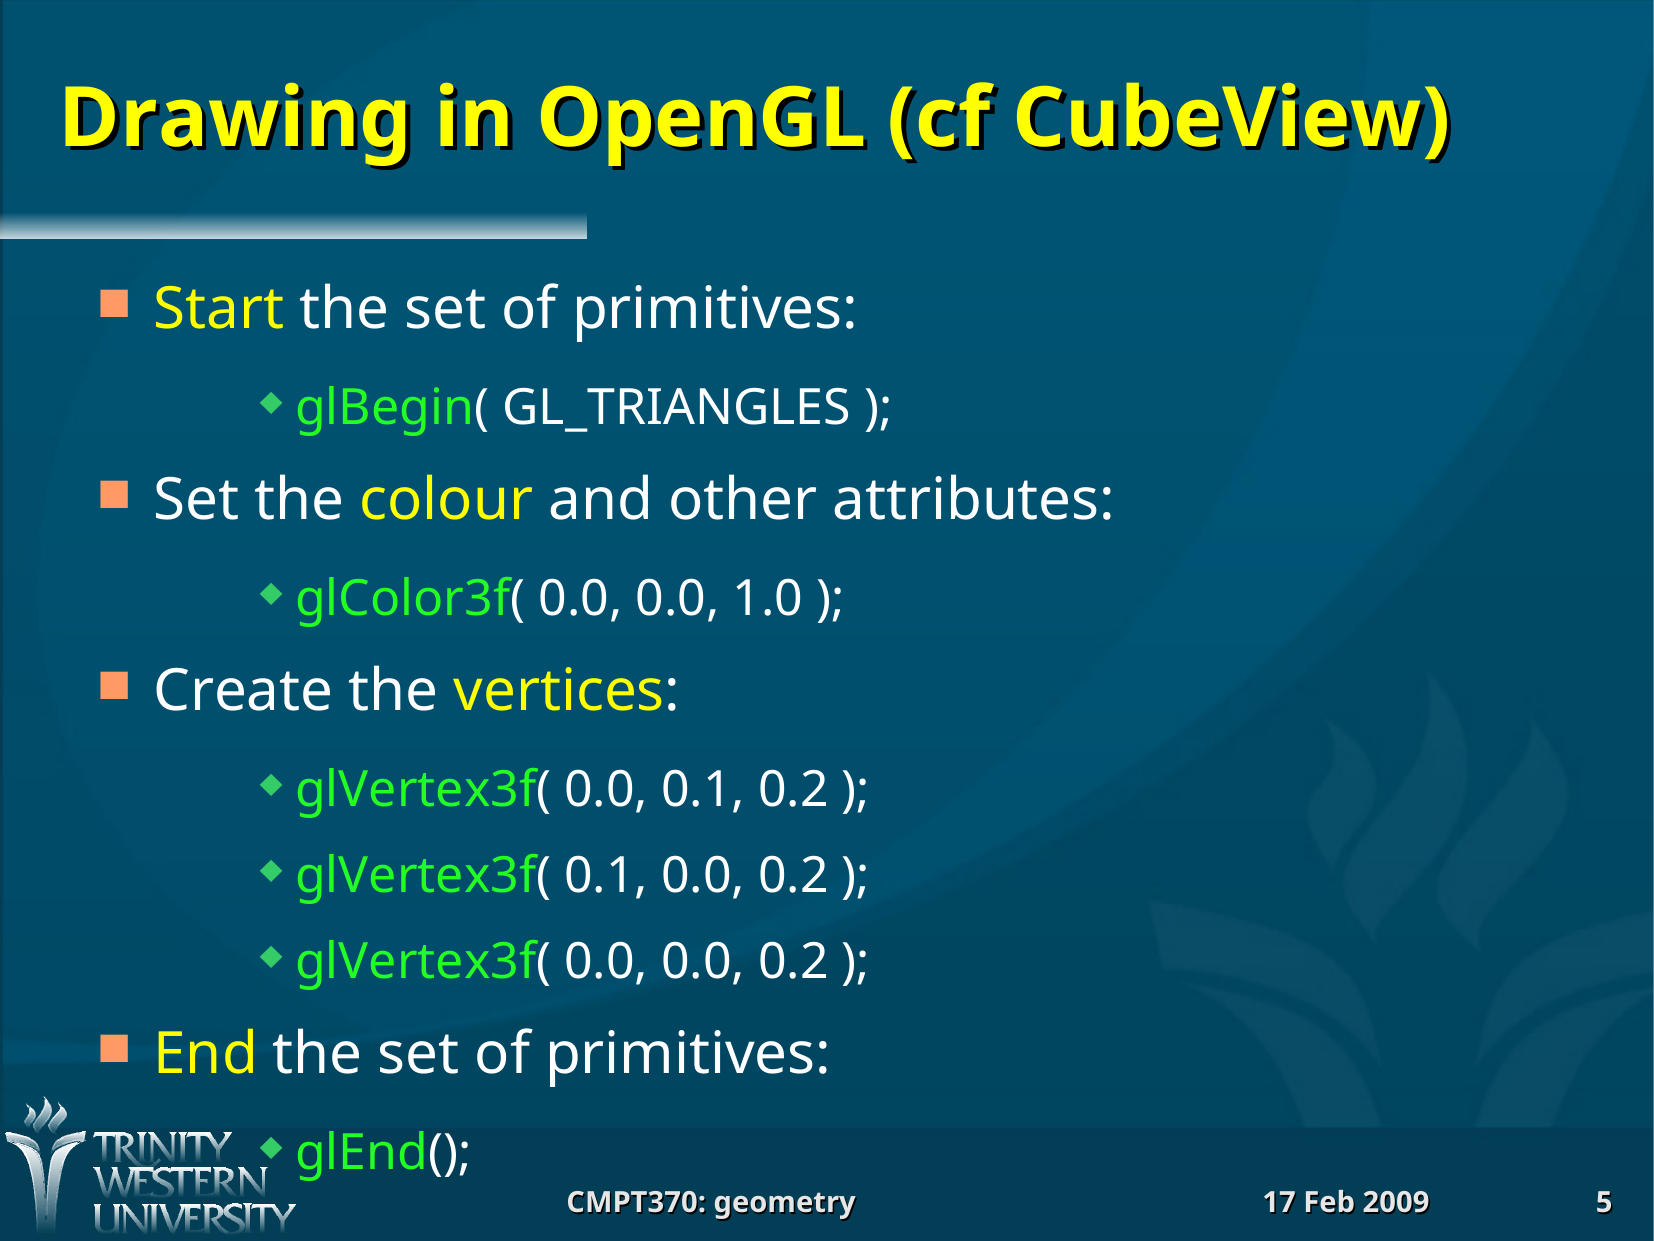

# Drawing in OpenGL (cf CubeView)
Start the set of primitives:
glBegin( GL_TRIANGLES );
Set the colour and other attributes:
glColor3f( 0.0, 0.0, 1.0 );
Create the vertices:
glVertex3f( 0.0, 0.1, 0.2 );
glVertex3f( 0.1, 0.0, 0.2 );
glVertex3f( 0.0, 0.0, 0.2 );
End the set of primitives:
glEnd();
CMPT370: geometry
17 Feb 2009
5